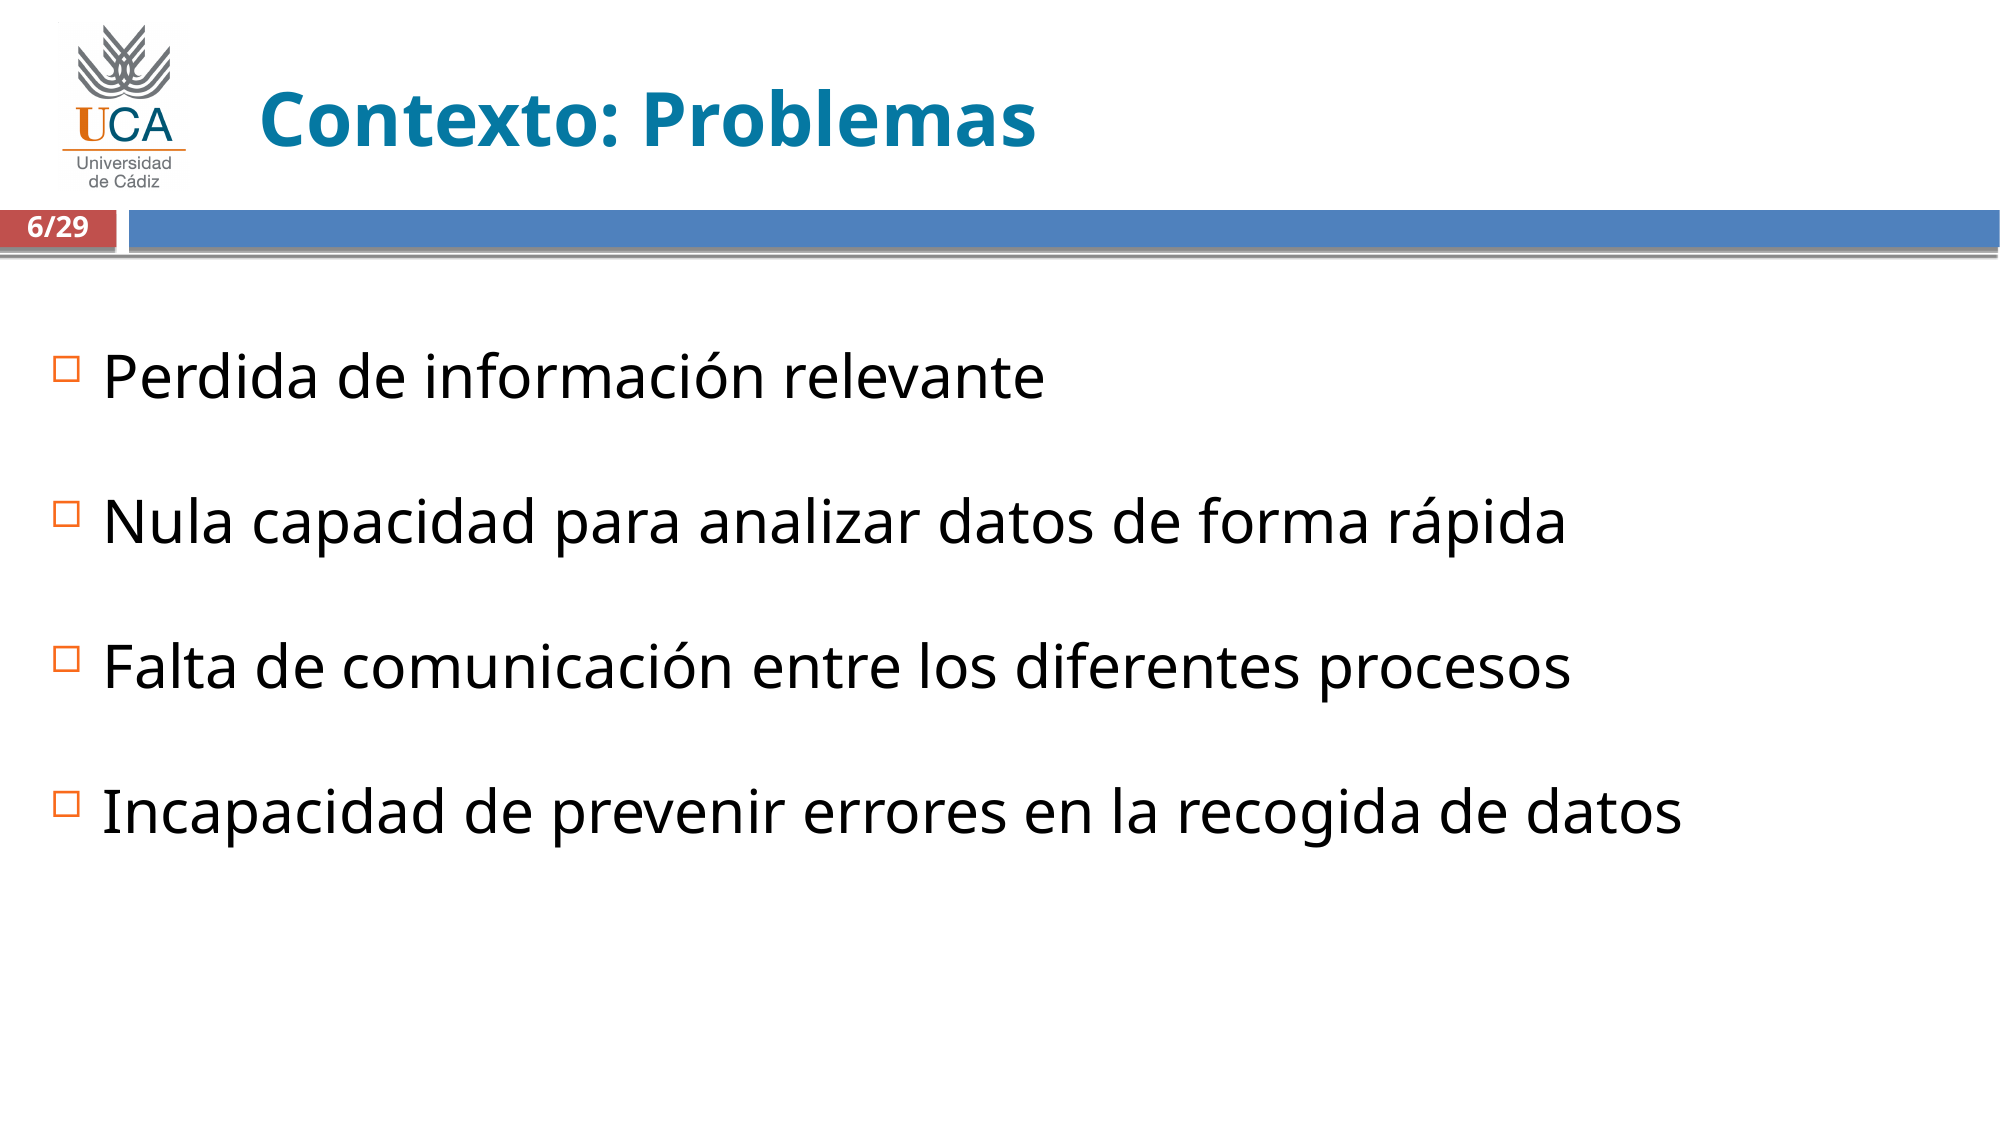

Contexto: Problemas
Perdida de información relevante
Nula capacidad para analizar datos de forma rápida
Falta de comunicación entre los diferentes procesos
Incapacidad de prevenir errores en la recogida de datos